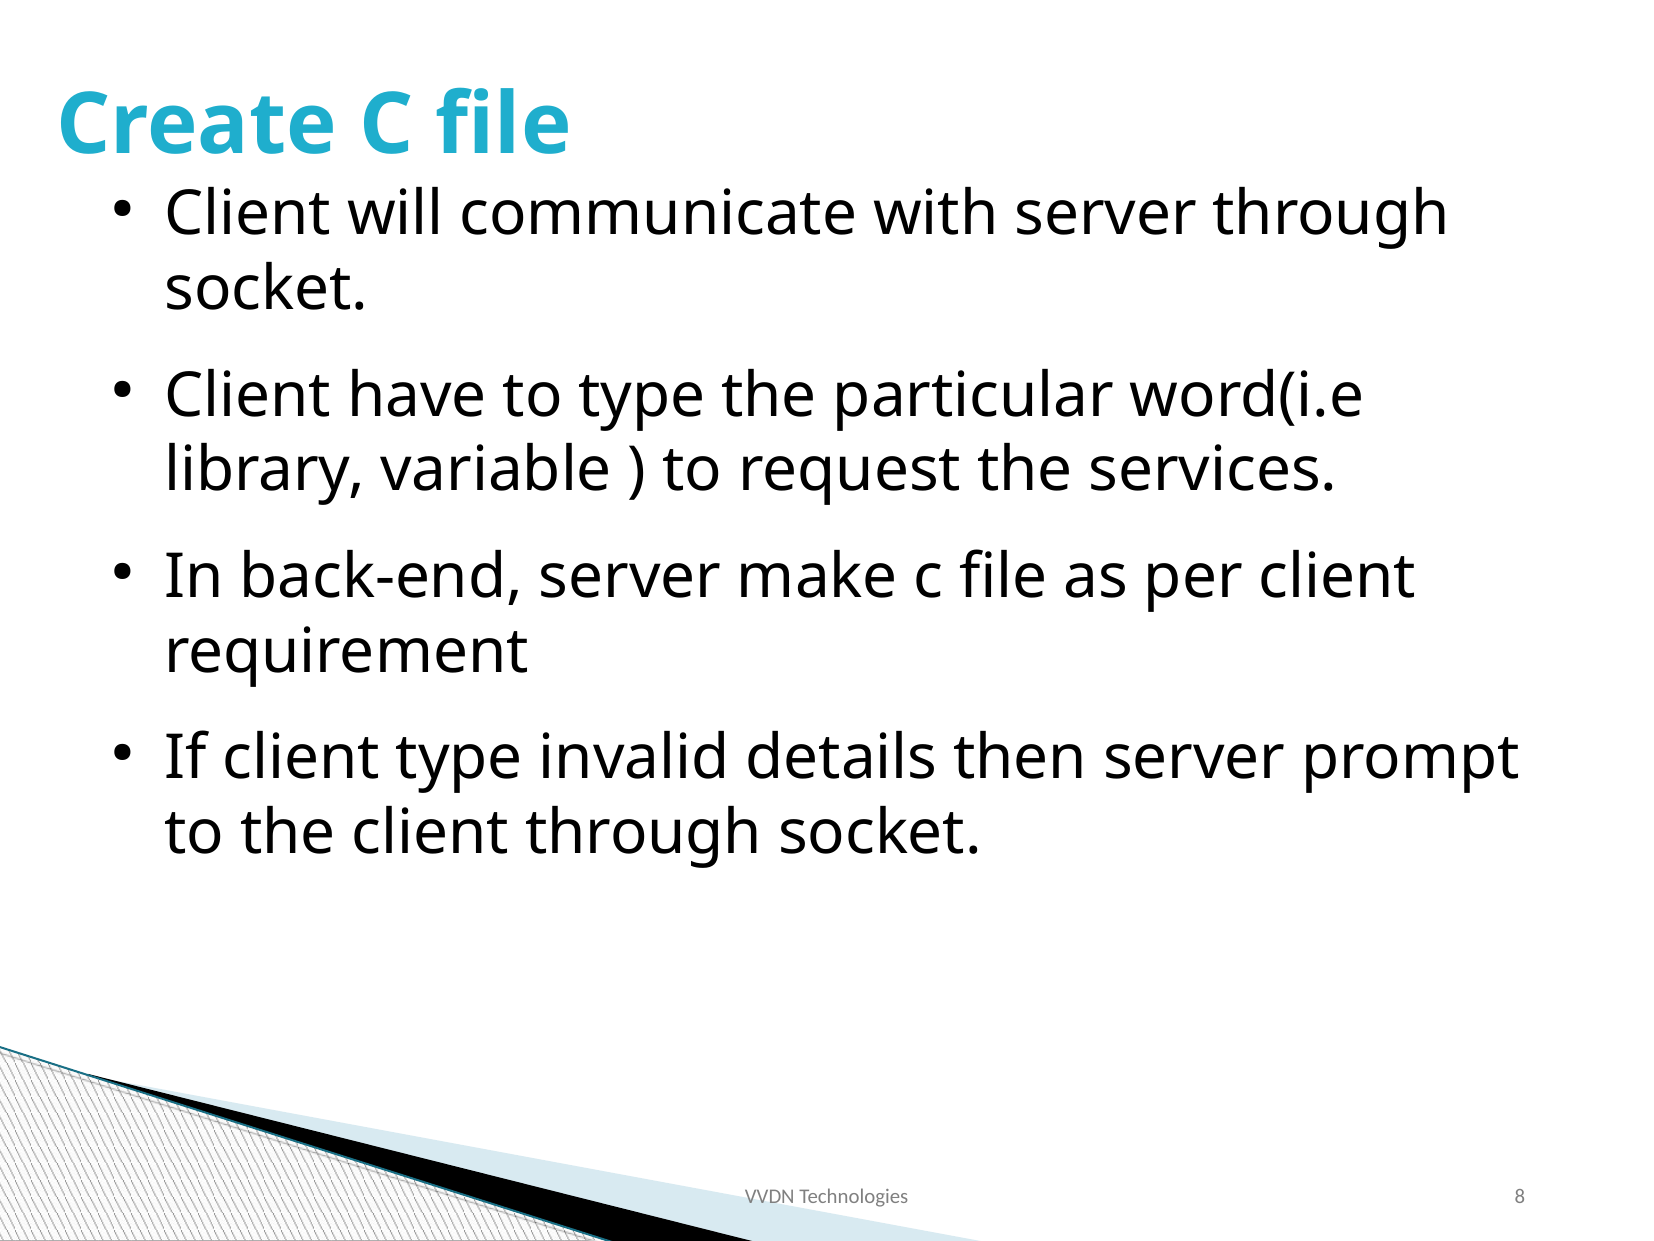

Create C file
# Client will communicate with server through socket.
Client have to type the particular word(i.e library, variable ) to request the services.
In back-end, server make c file as per client requirement
If client type invalid details then server prompt to the client through socket.
VVDN Technologies